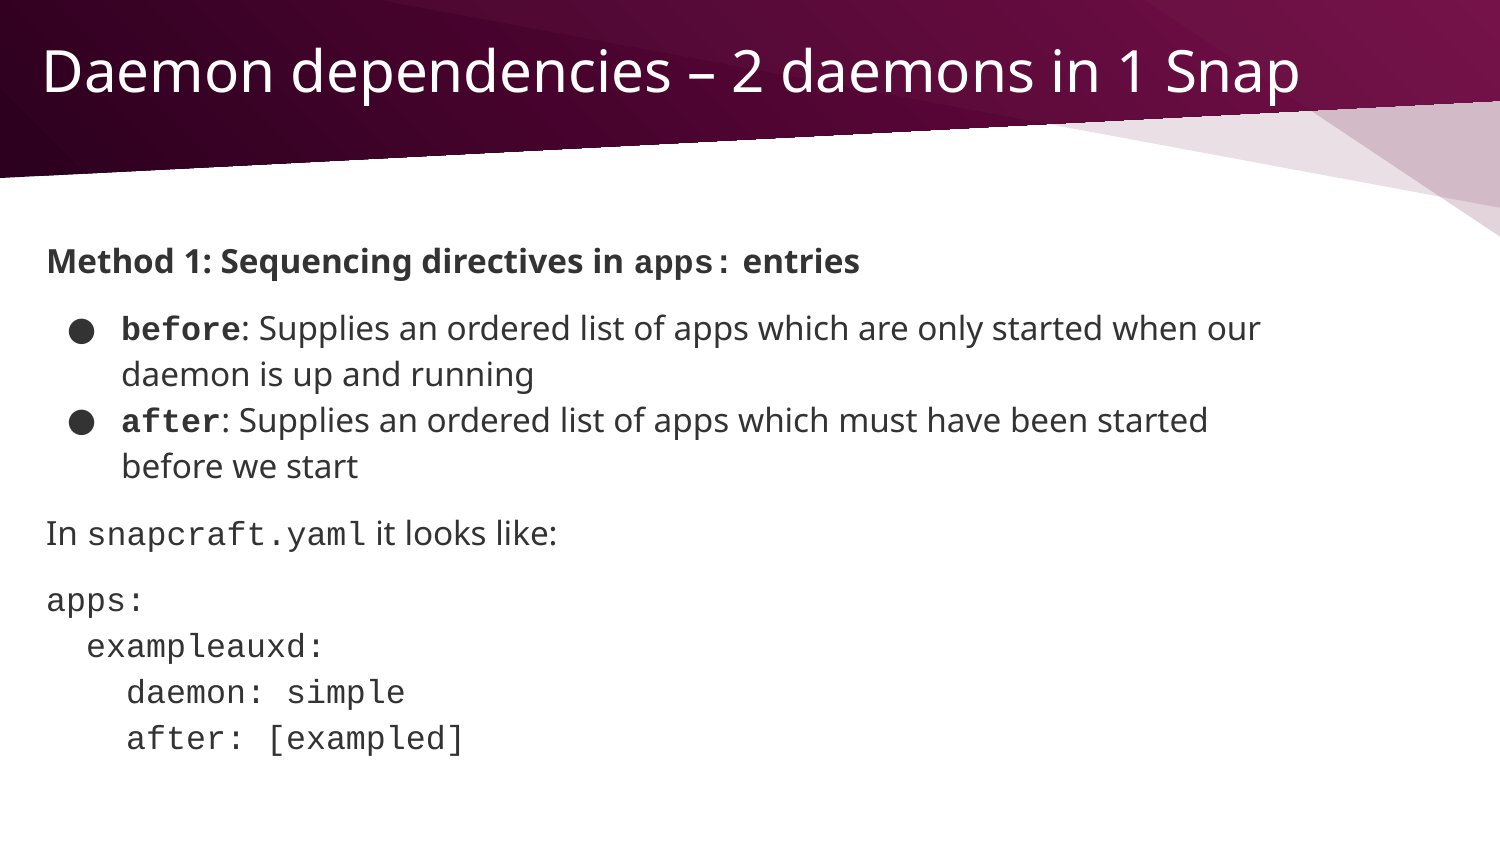

# Daemon dependencies – 2 daemons in 1 Snap
Method 1: Sequencing directives in apps: entries
before: Supplies an ordered list of apps which are only started when our daemon is up and running
after: Supplies an ordered list of apps which must have been started before we start
In snapcraft.yaml it looks like:
apps:
 exampleauxd:
 daemon: simple
 after: [exampled]